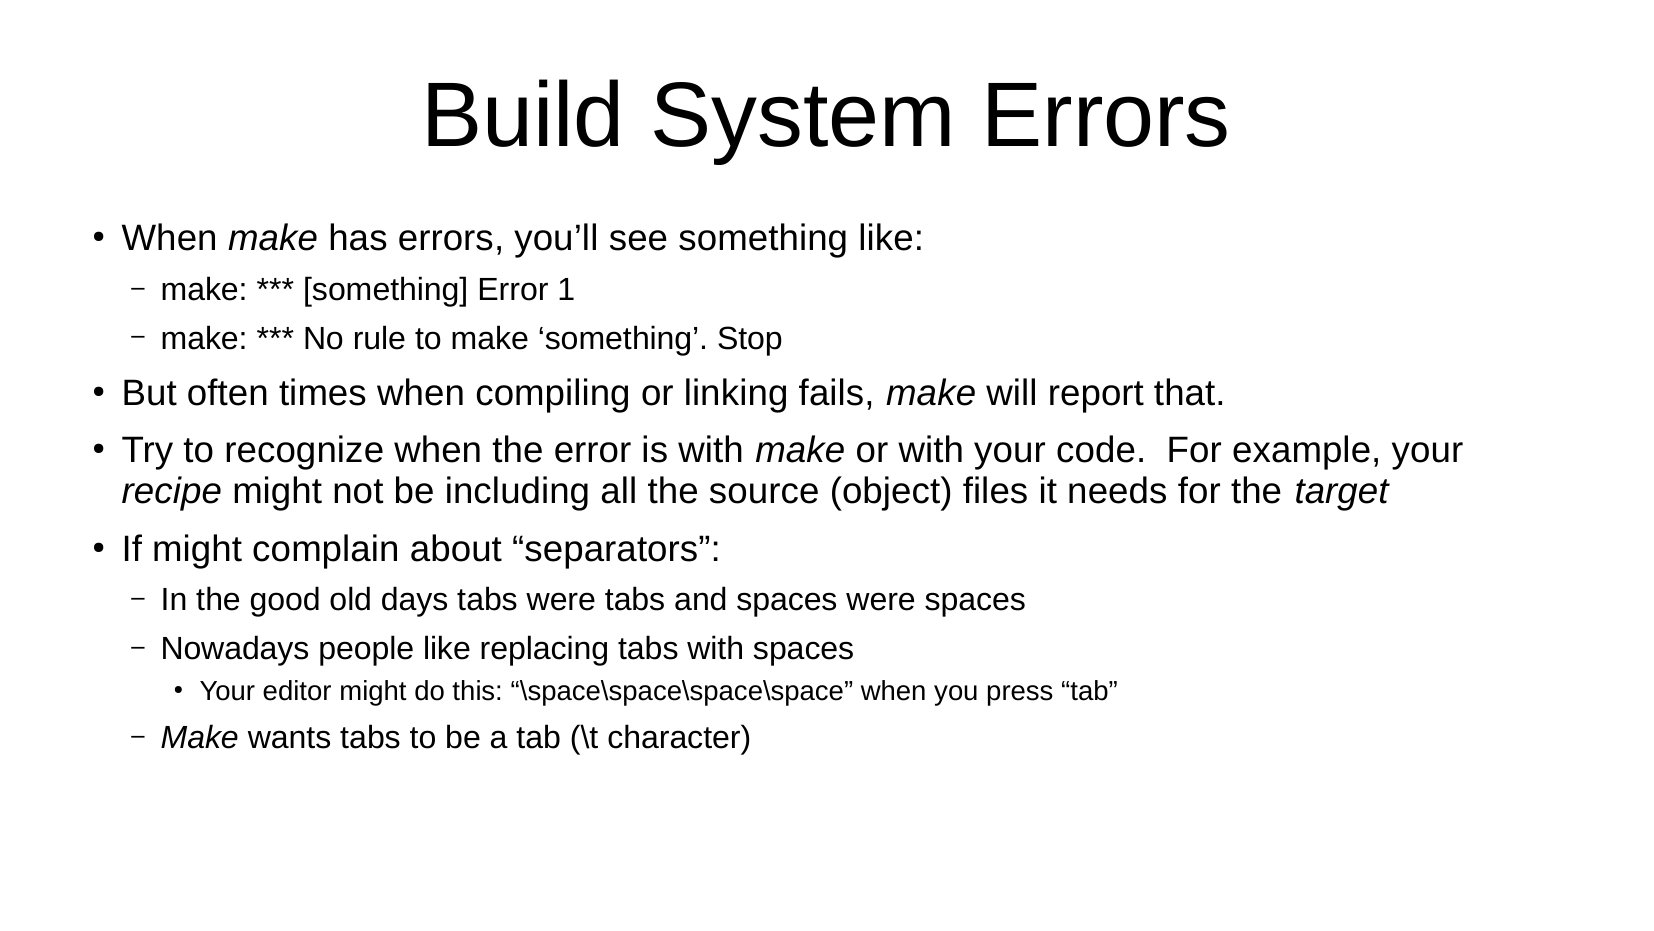

# Build System Errors
When make has errors, you’ll see something like:
make: *** [something] Error 1
make: *** No rule to make ‘something’. Stop
But often times when compiling or linking fails, make will report that.
Try to recognize when the error is with make or with your code. For example, your recipe might not be including all the source (object) files it needs for the target
If might complain about “separators”:
In the good old days tabs were tabs and spaces were spaces
Nowadays people like replacing tabs with spaces
Your editor might do this: “\space\space\space\space” when you press “tab”
Make wants tabs to be a tab (\t character)